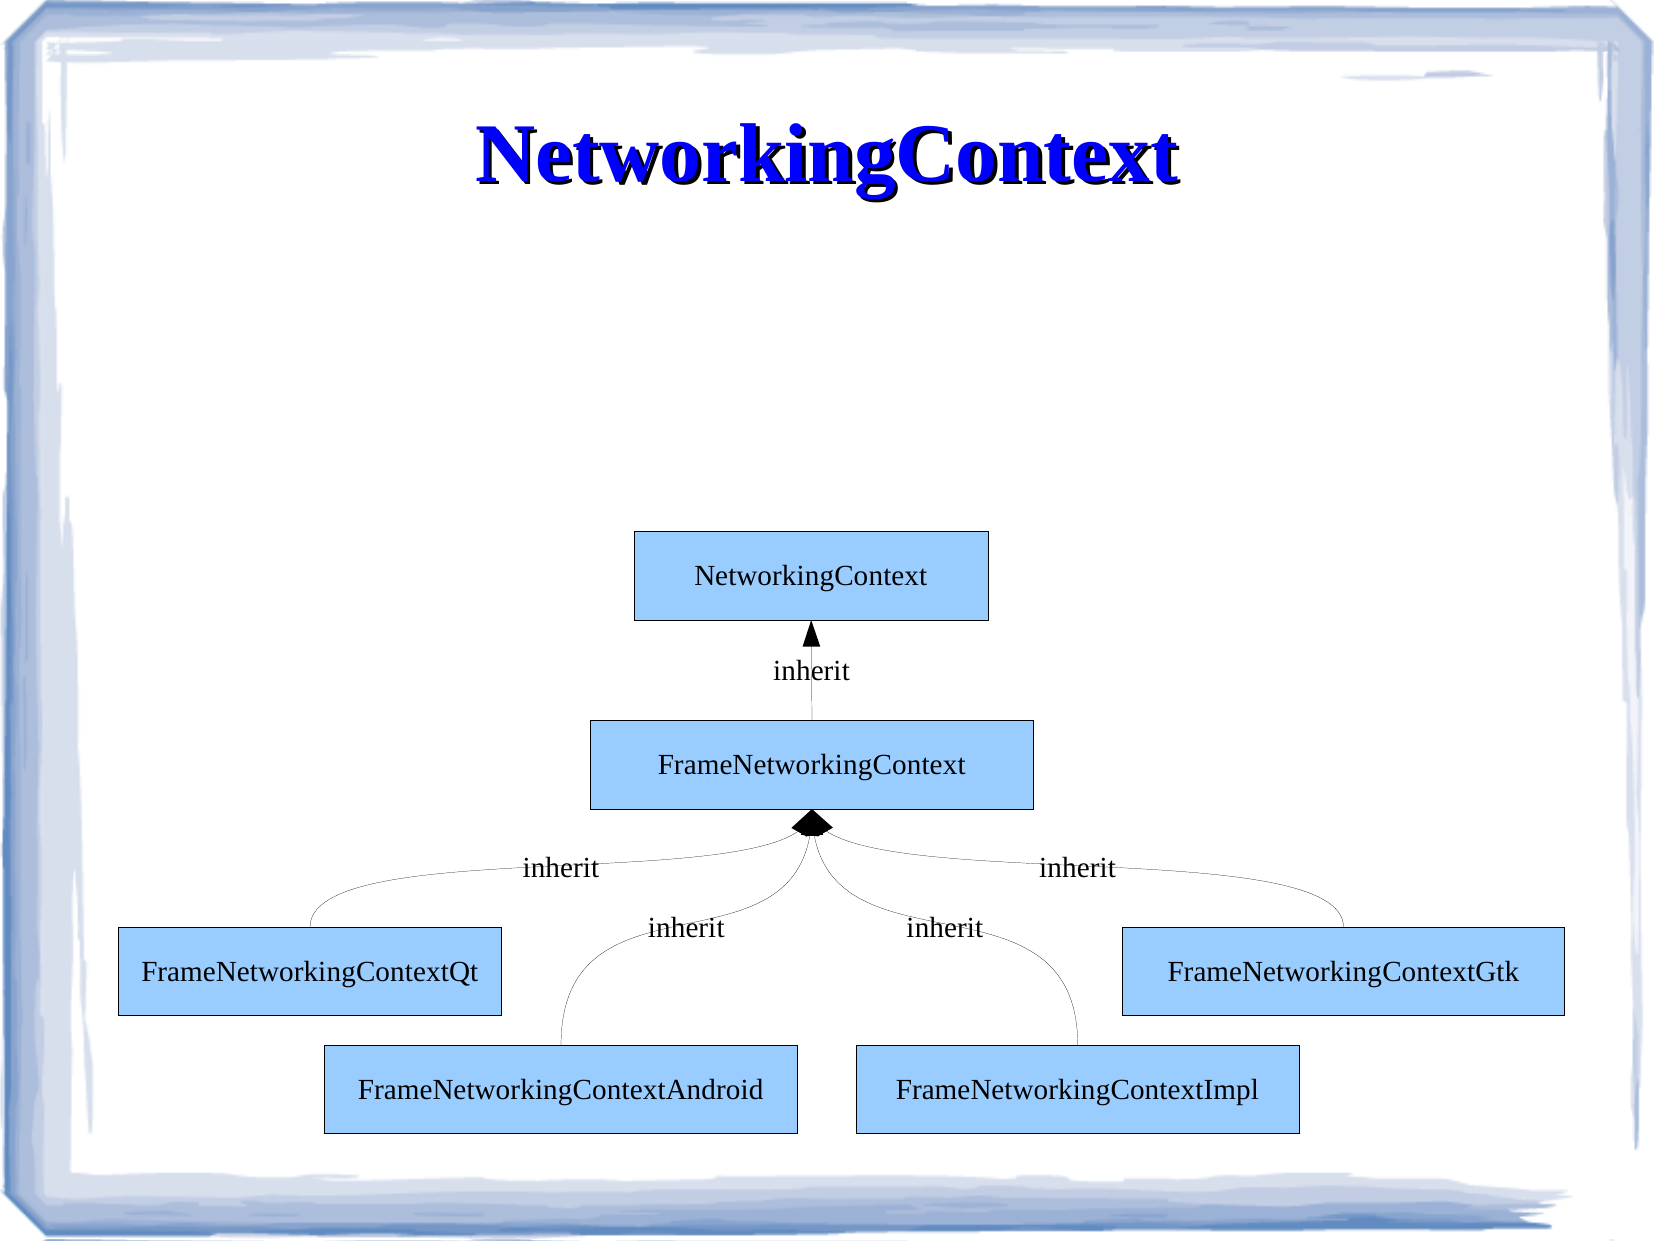

# NetworkingContext
NetworkingContext
FrameNetworkingContext
FrameNetworkingContextQt
FrameNetworkingContextGtk
FrameNetworkingContextAndroid
FrameNetworkingContextImpl